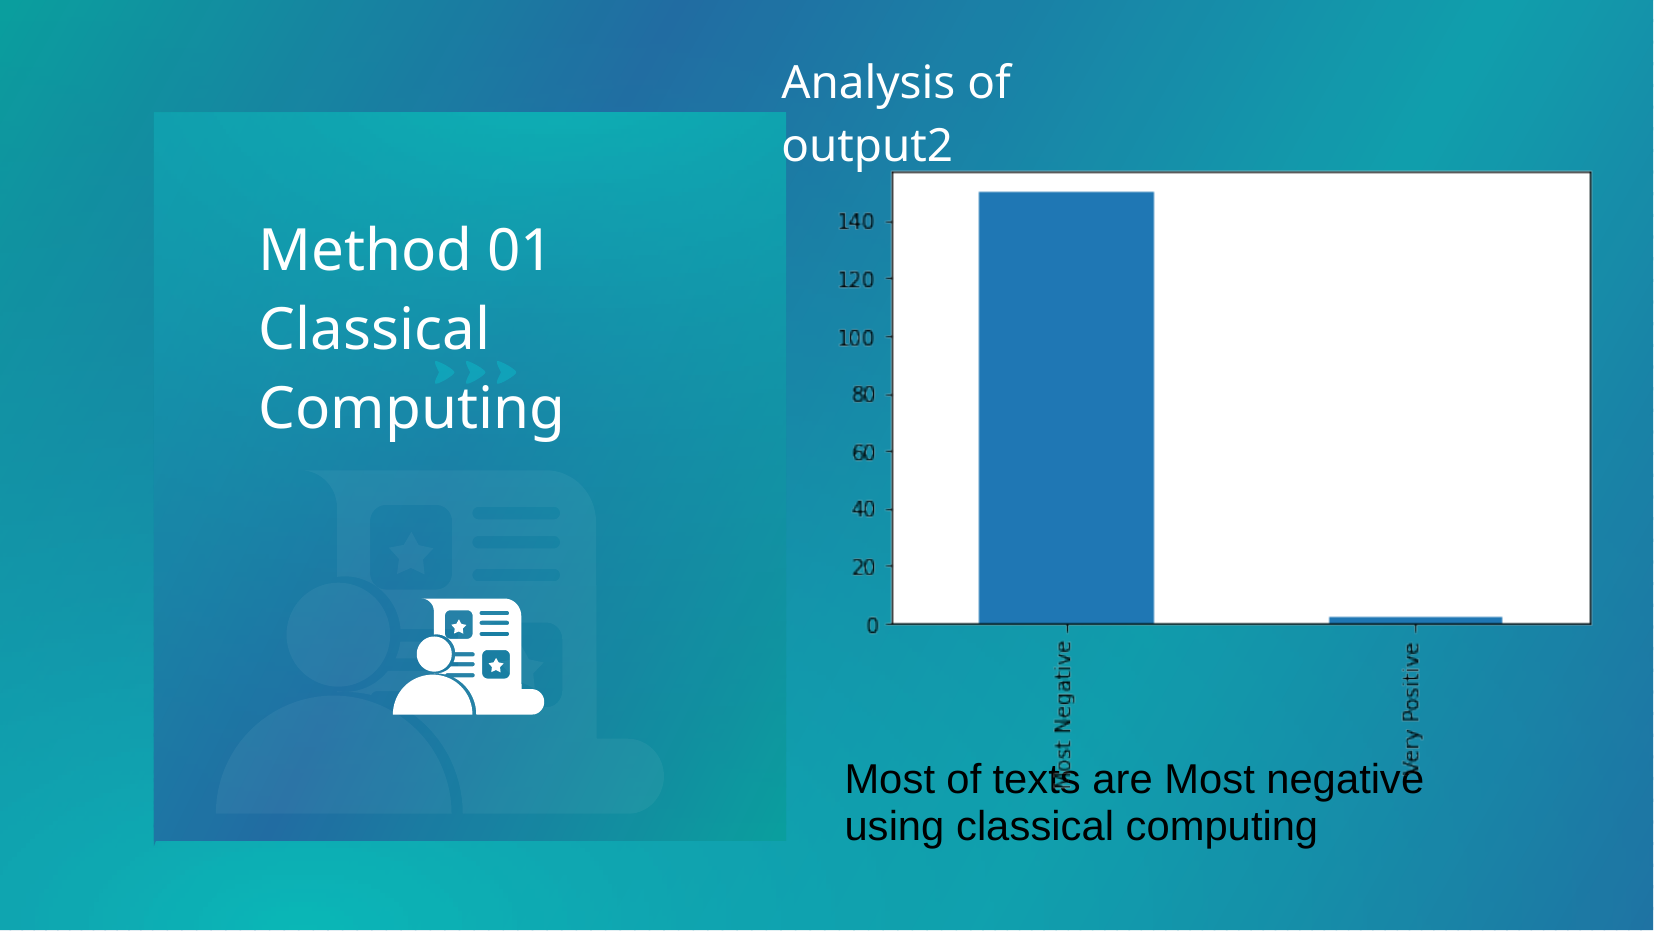

Analysis of output2
Method 01
Classical Computing
# Most of texts are Most negative using classical computing